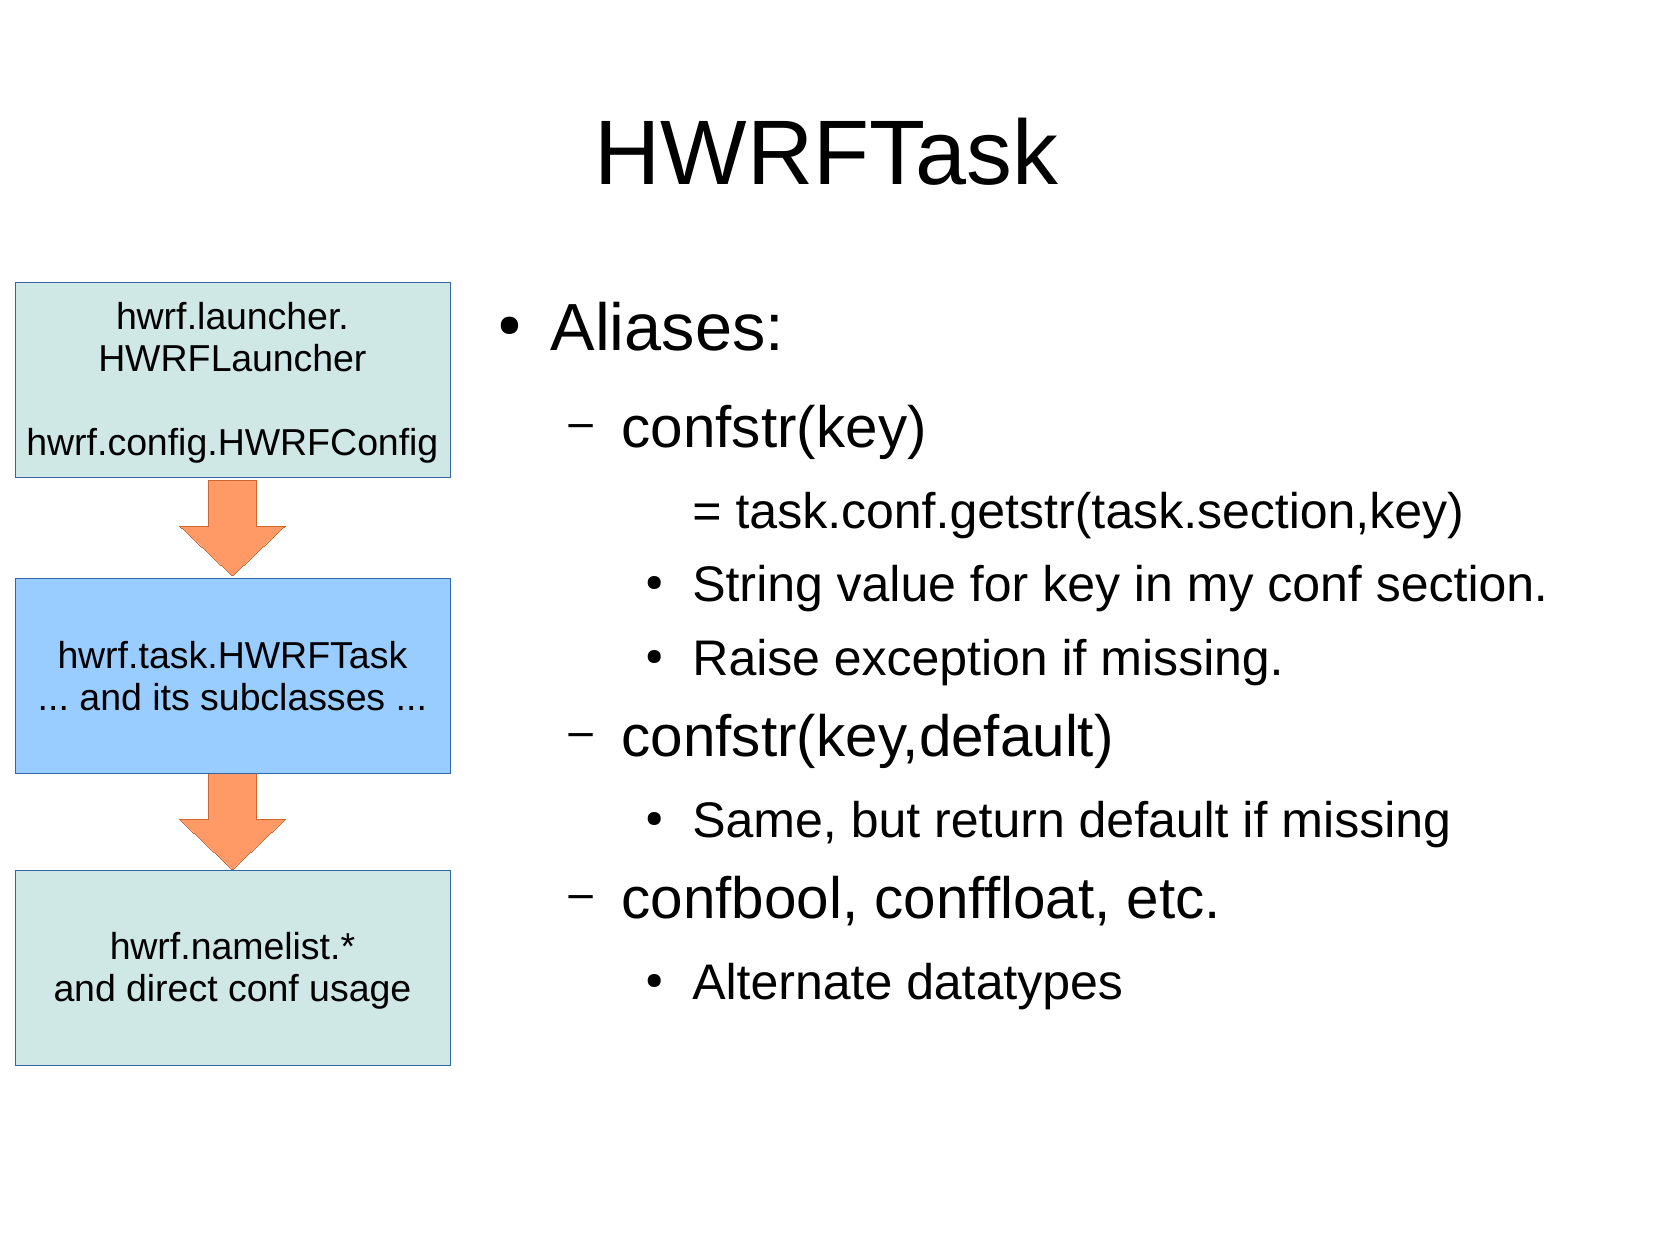

# HWRFTask
hwrf.launcher.
HWRFLauncher
hwrf.config.HWRFConfig
Aliases:
confstr(key)
= task.conf.getstr(task.section,key)
String value for key in my conf section.
Raise exception if missing.
confstr(key,default)
Same, but return default if missing
confbool, conffloat, etc.
Alternate datatypes
hwrf.task.HWRFTask
... and its subclasses ...
hwrf.namelist.*
and direct conf usage